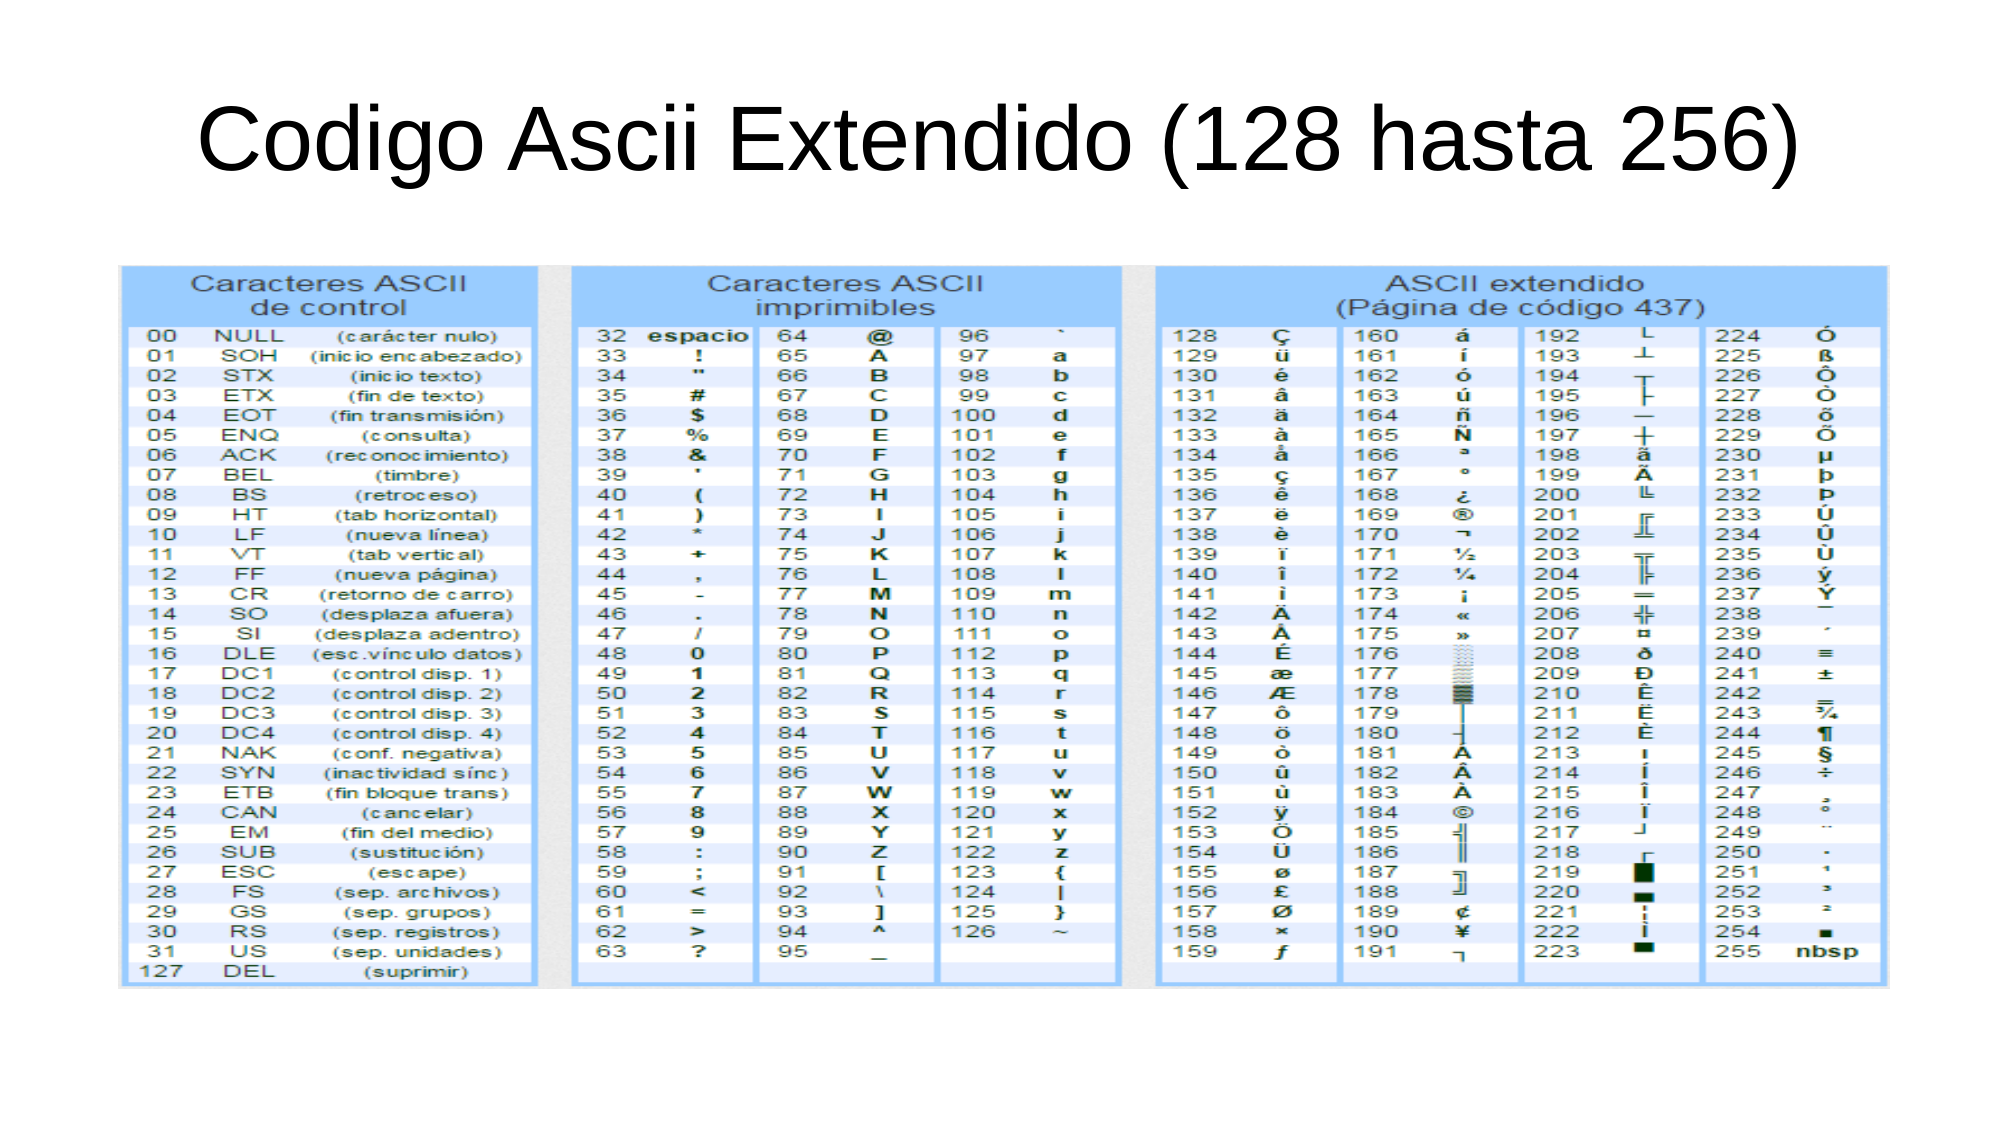

# Codigo Ascii Extendido (128 hasta 256)